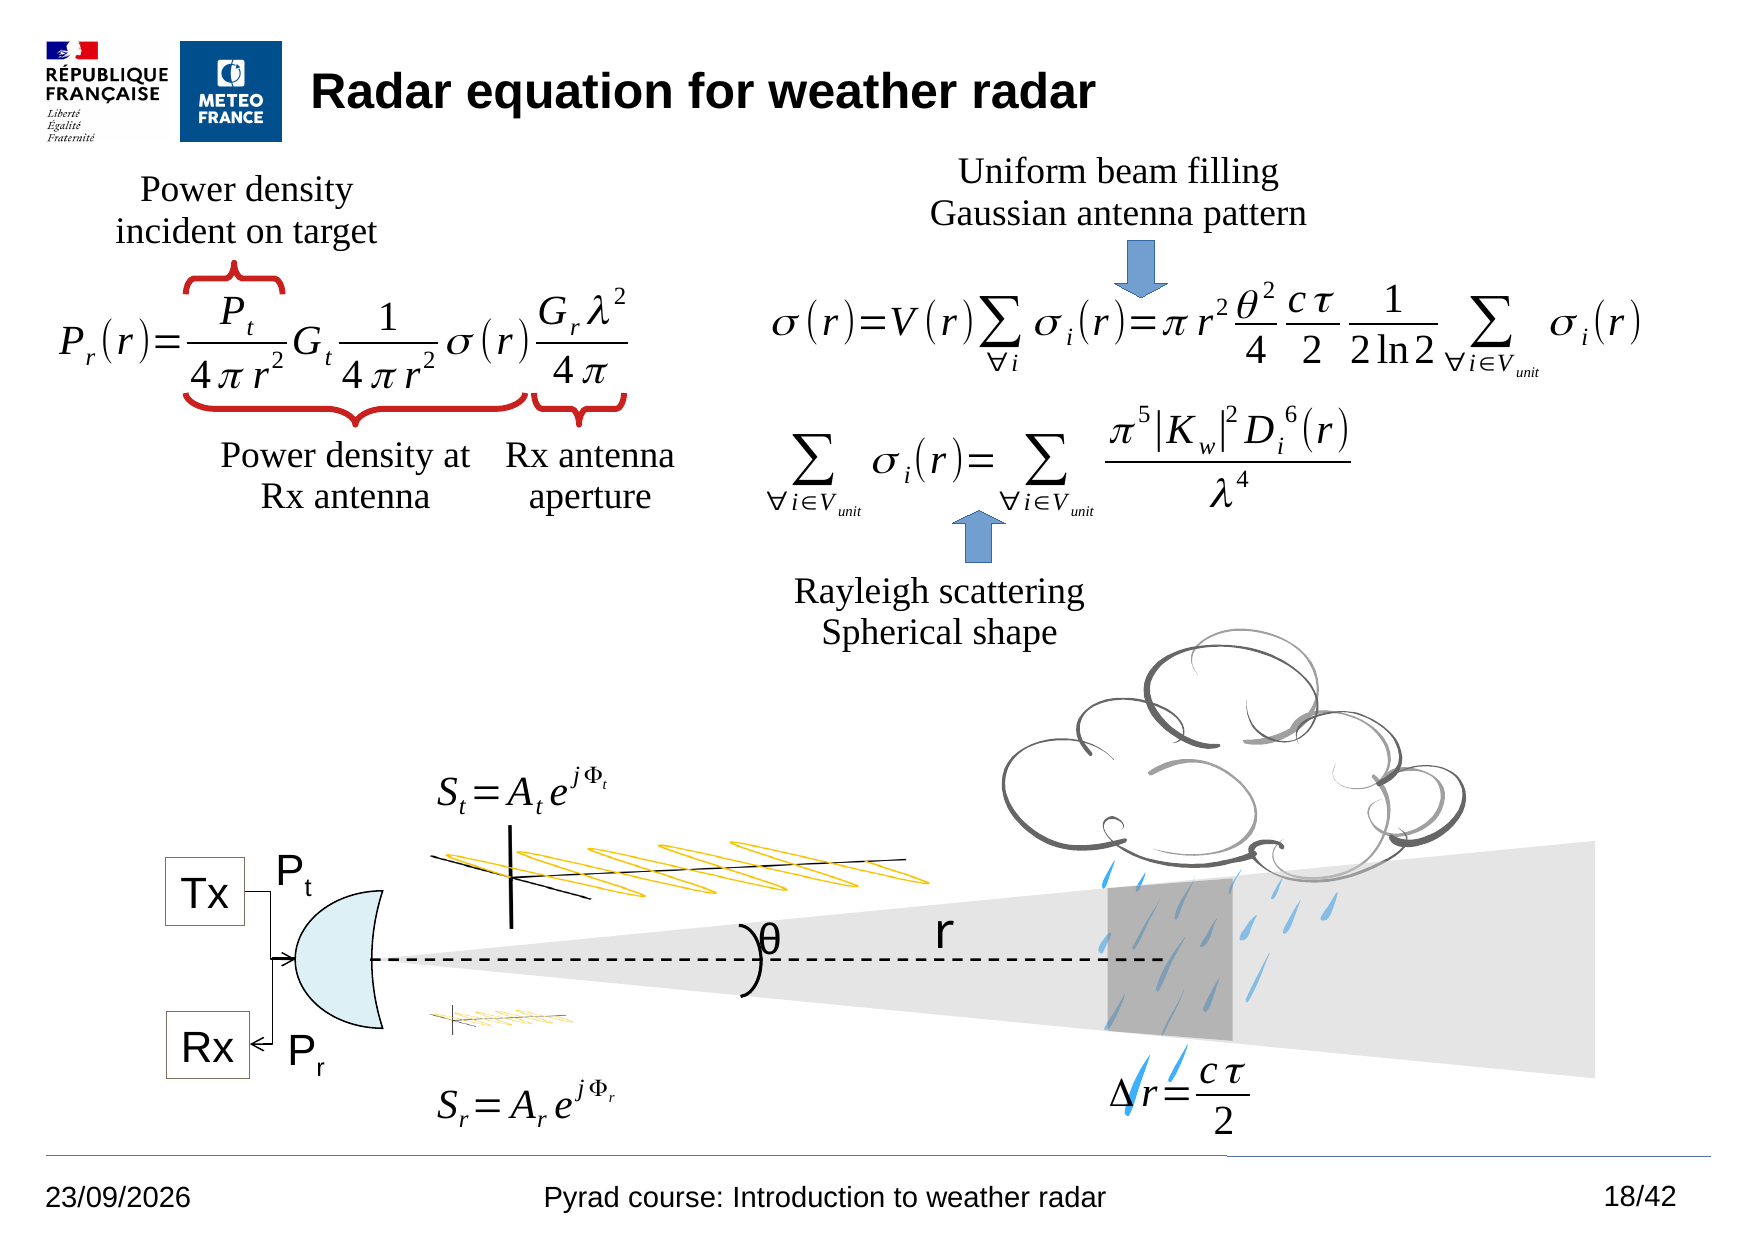

# Radar equation for weather radar
Uniform beam filling
Gaussian antenna pattern
Power density incident on target
Power density at Rx antenna
Rx antenna aperture
Rayleigh scattering
Spherical shape
Pt
Tx
r
θ
Rx
Pr
18
Pyrad course: Introduction to weather radar